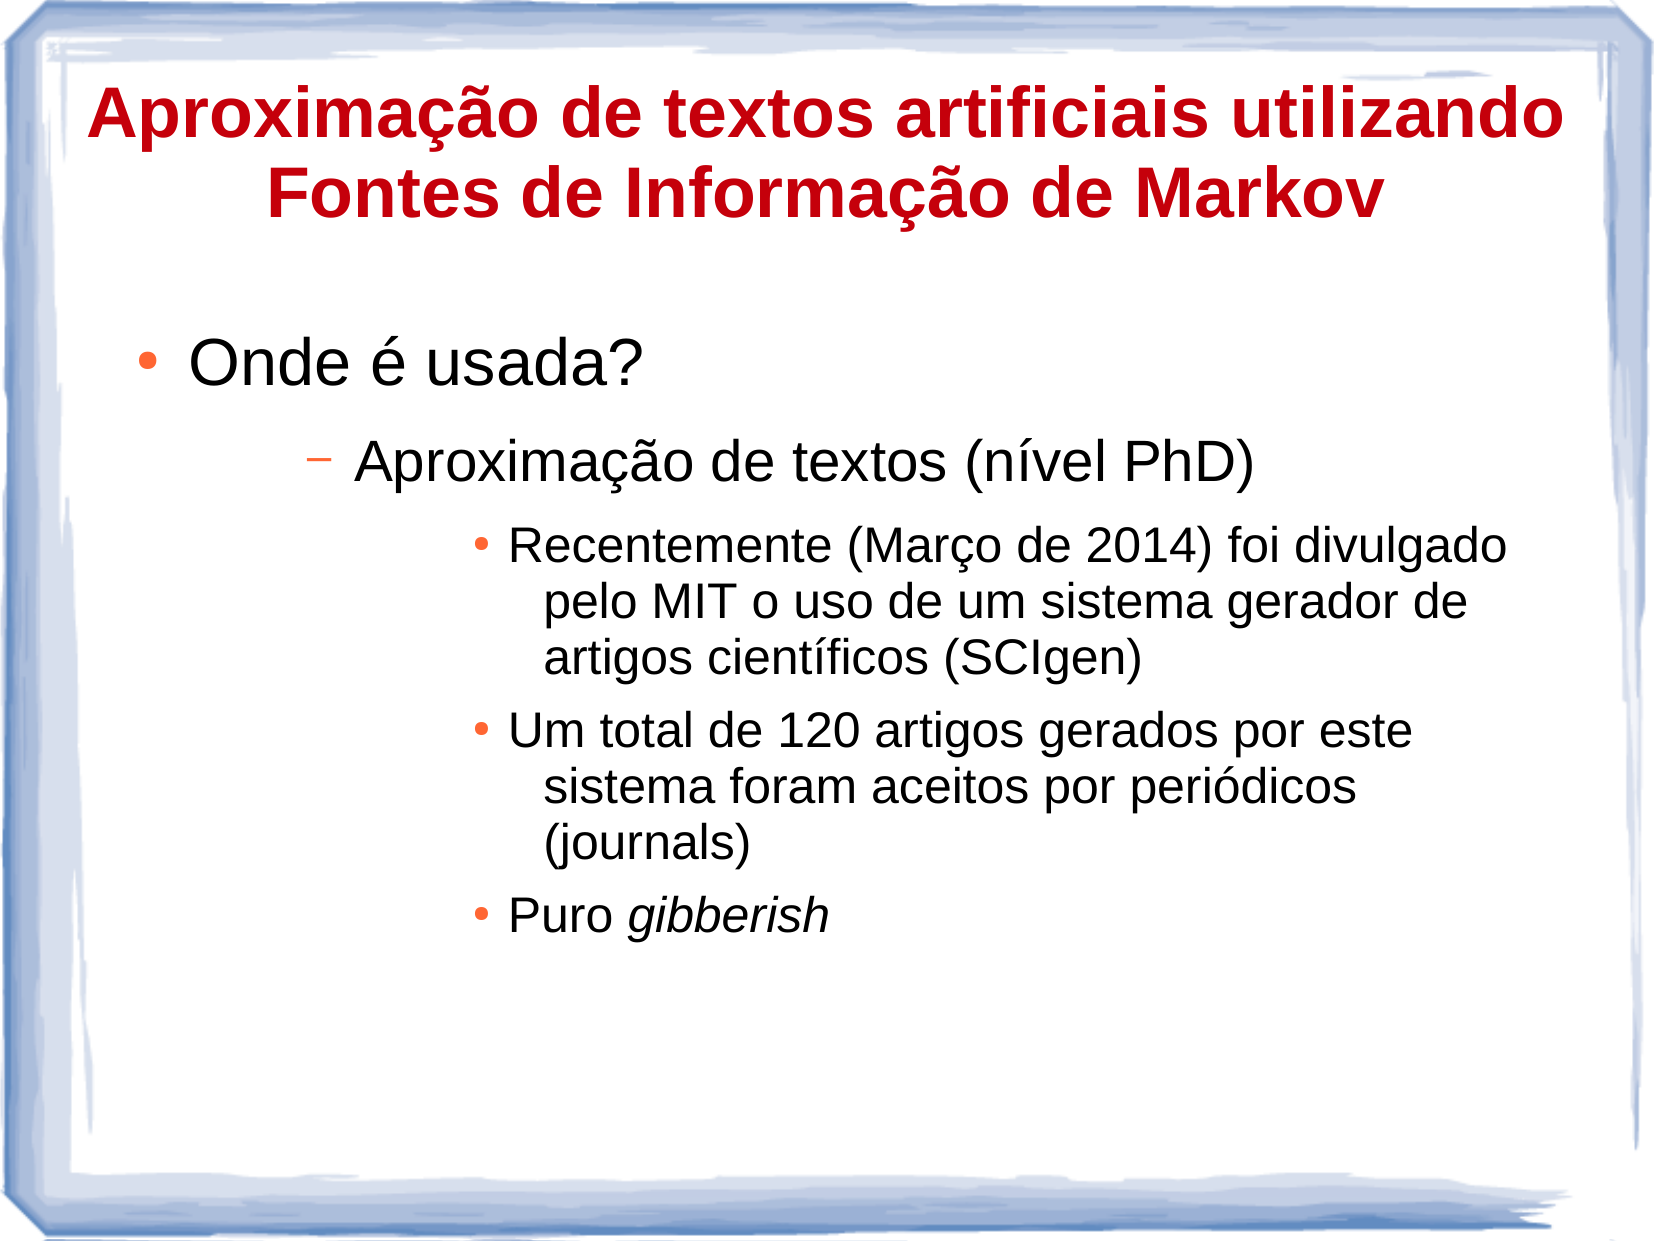

# Aproximação de textos artificiais utilizando Fontes de Informação de Markov
Onde é usada?
Aproximação de textos (nível PhD)
Recentemente (Março de 2014) foi divulgado pelo MIT o uso de um sistema gerador de artigos científicos (SCIgen)
Um total de 120 artigos gerados por este sistema foram aceitos por periódicos (journals)
Puro gibberish